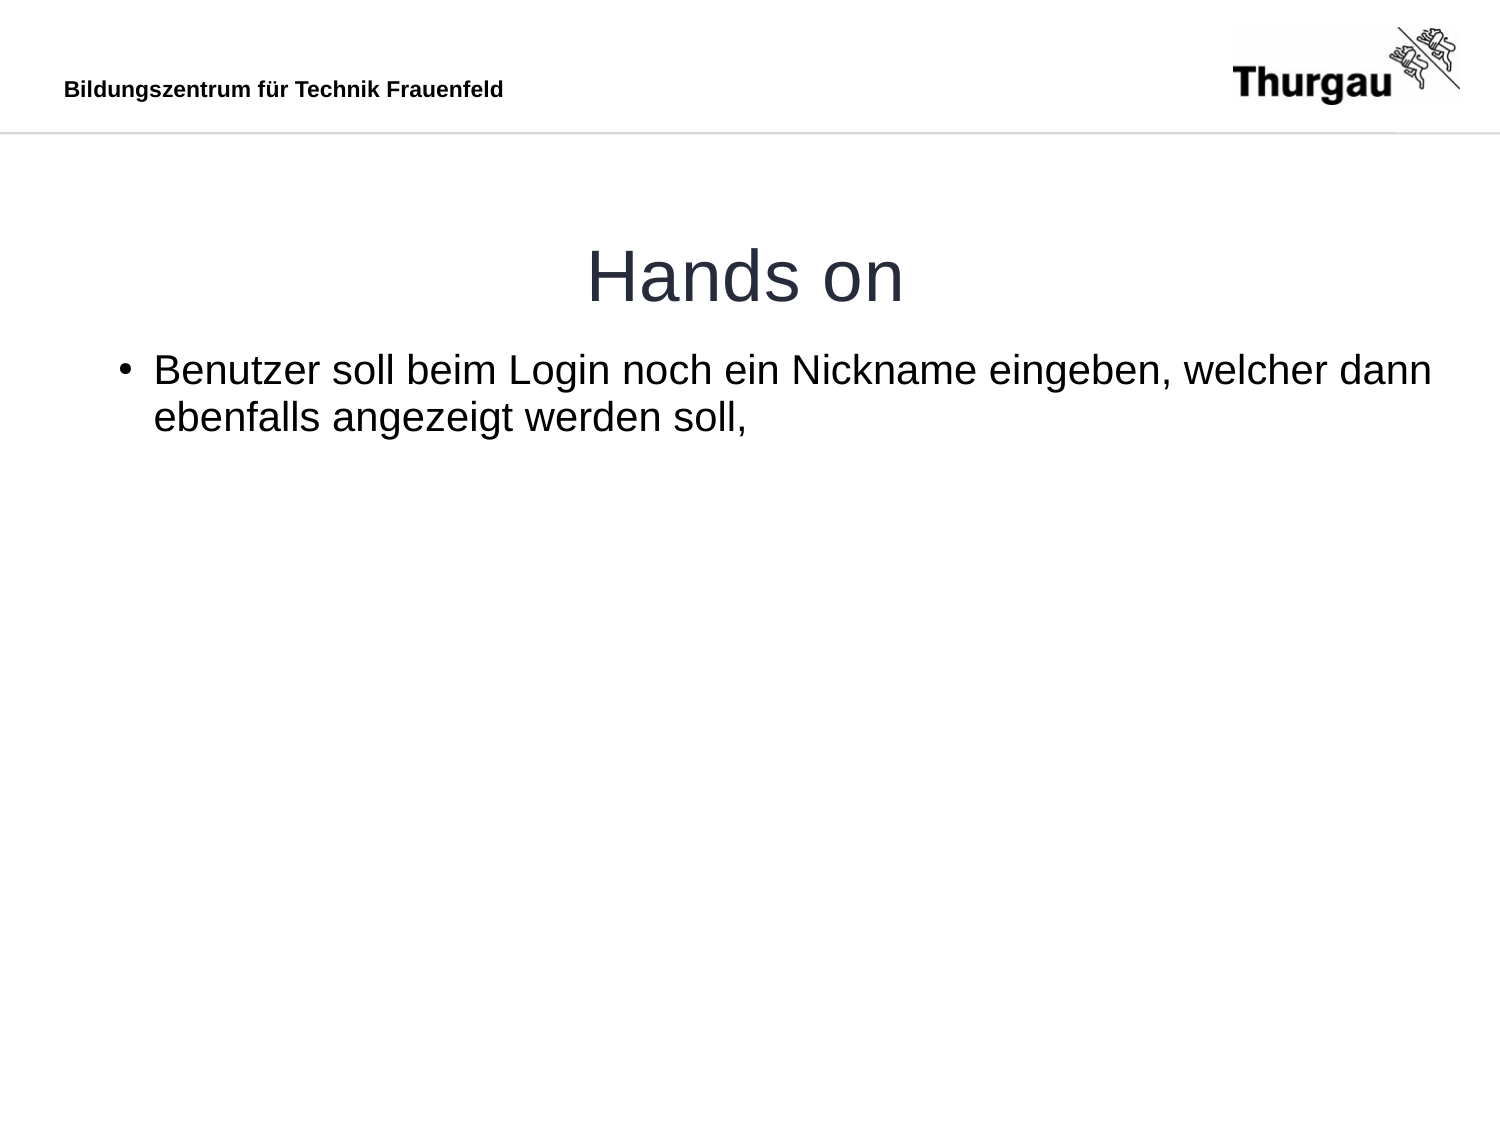

Bildungszentrum für Technik Frauenfeld
Hands on
Benutzer soll beim Login noch ein Nickname eingeben, welcher dann
ebenfalls angezeigt werden soll,